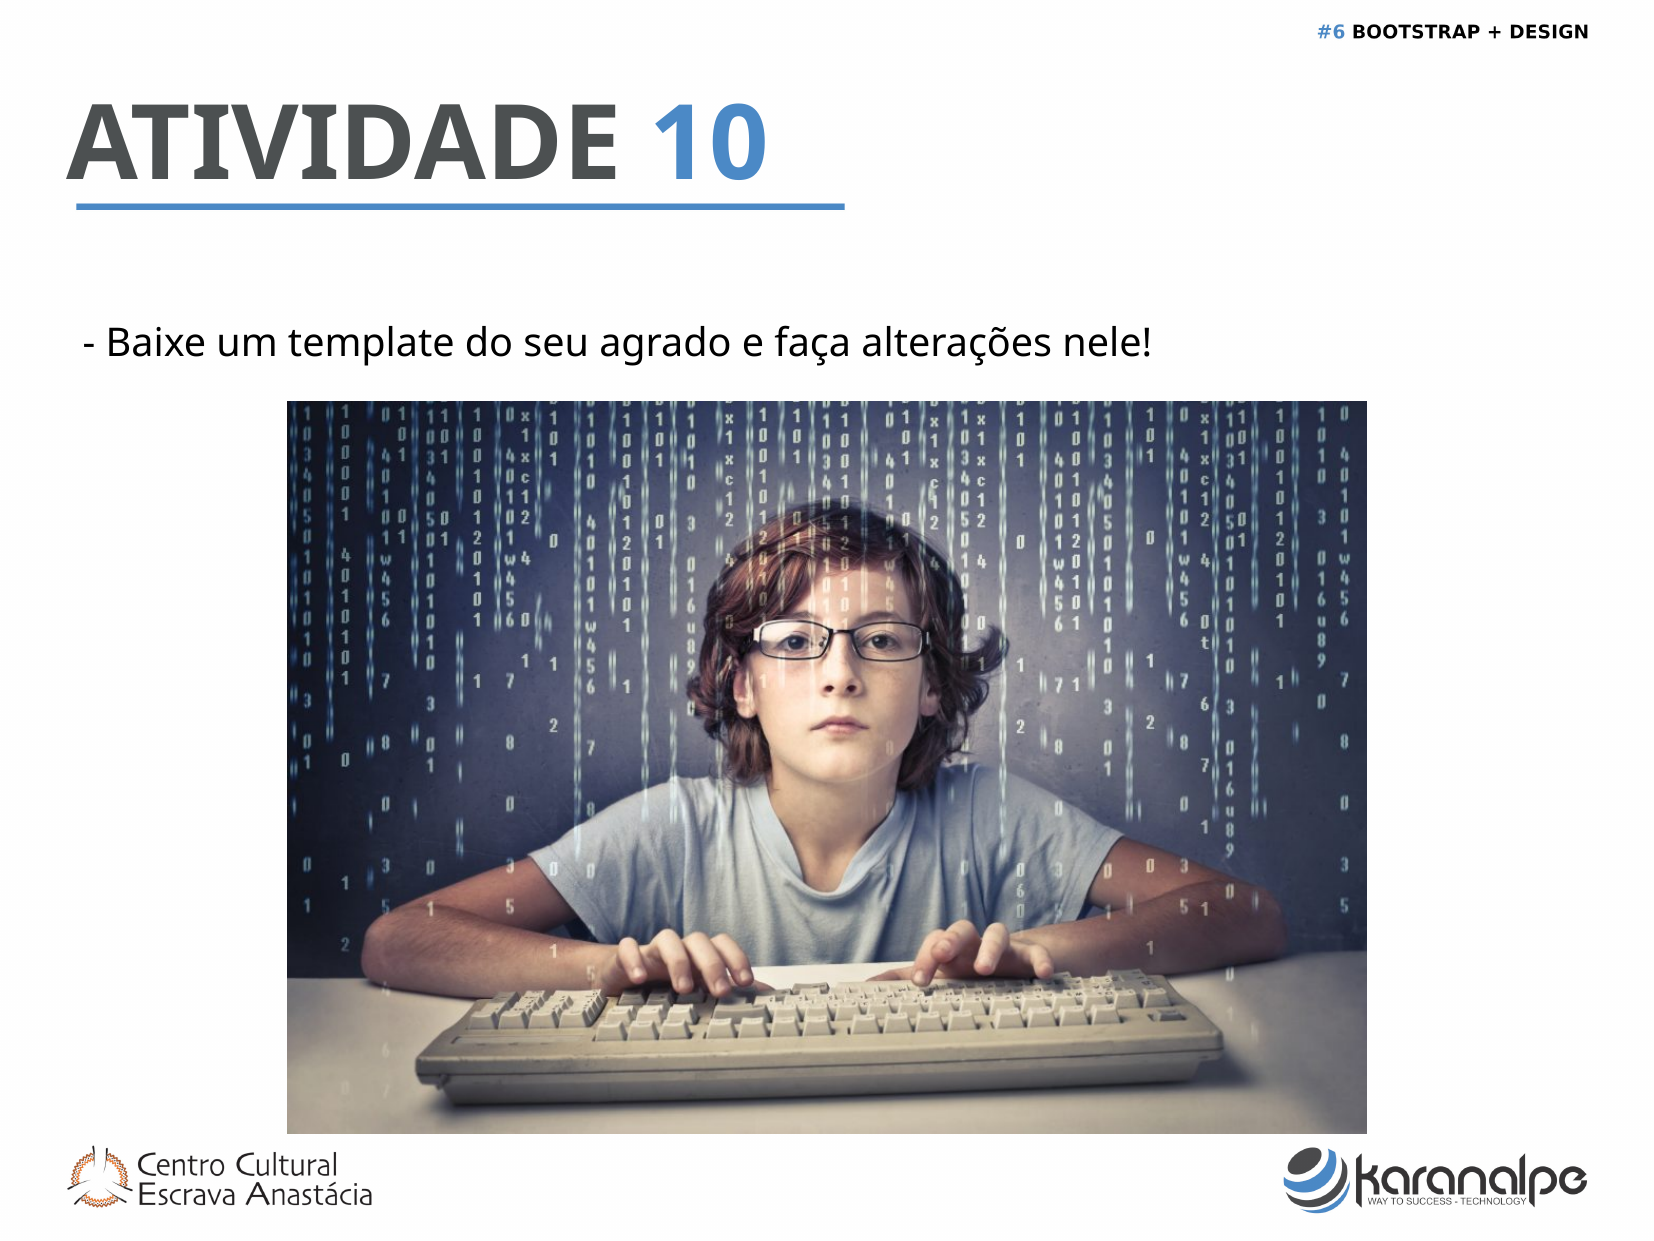

ATIVIDADE 10
# - Baixe um template do seu agrado e faça alterações nele!